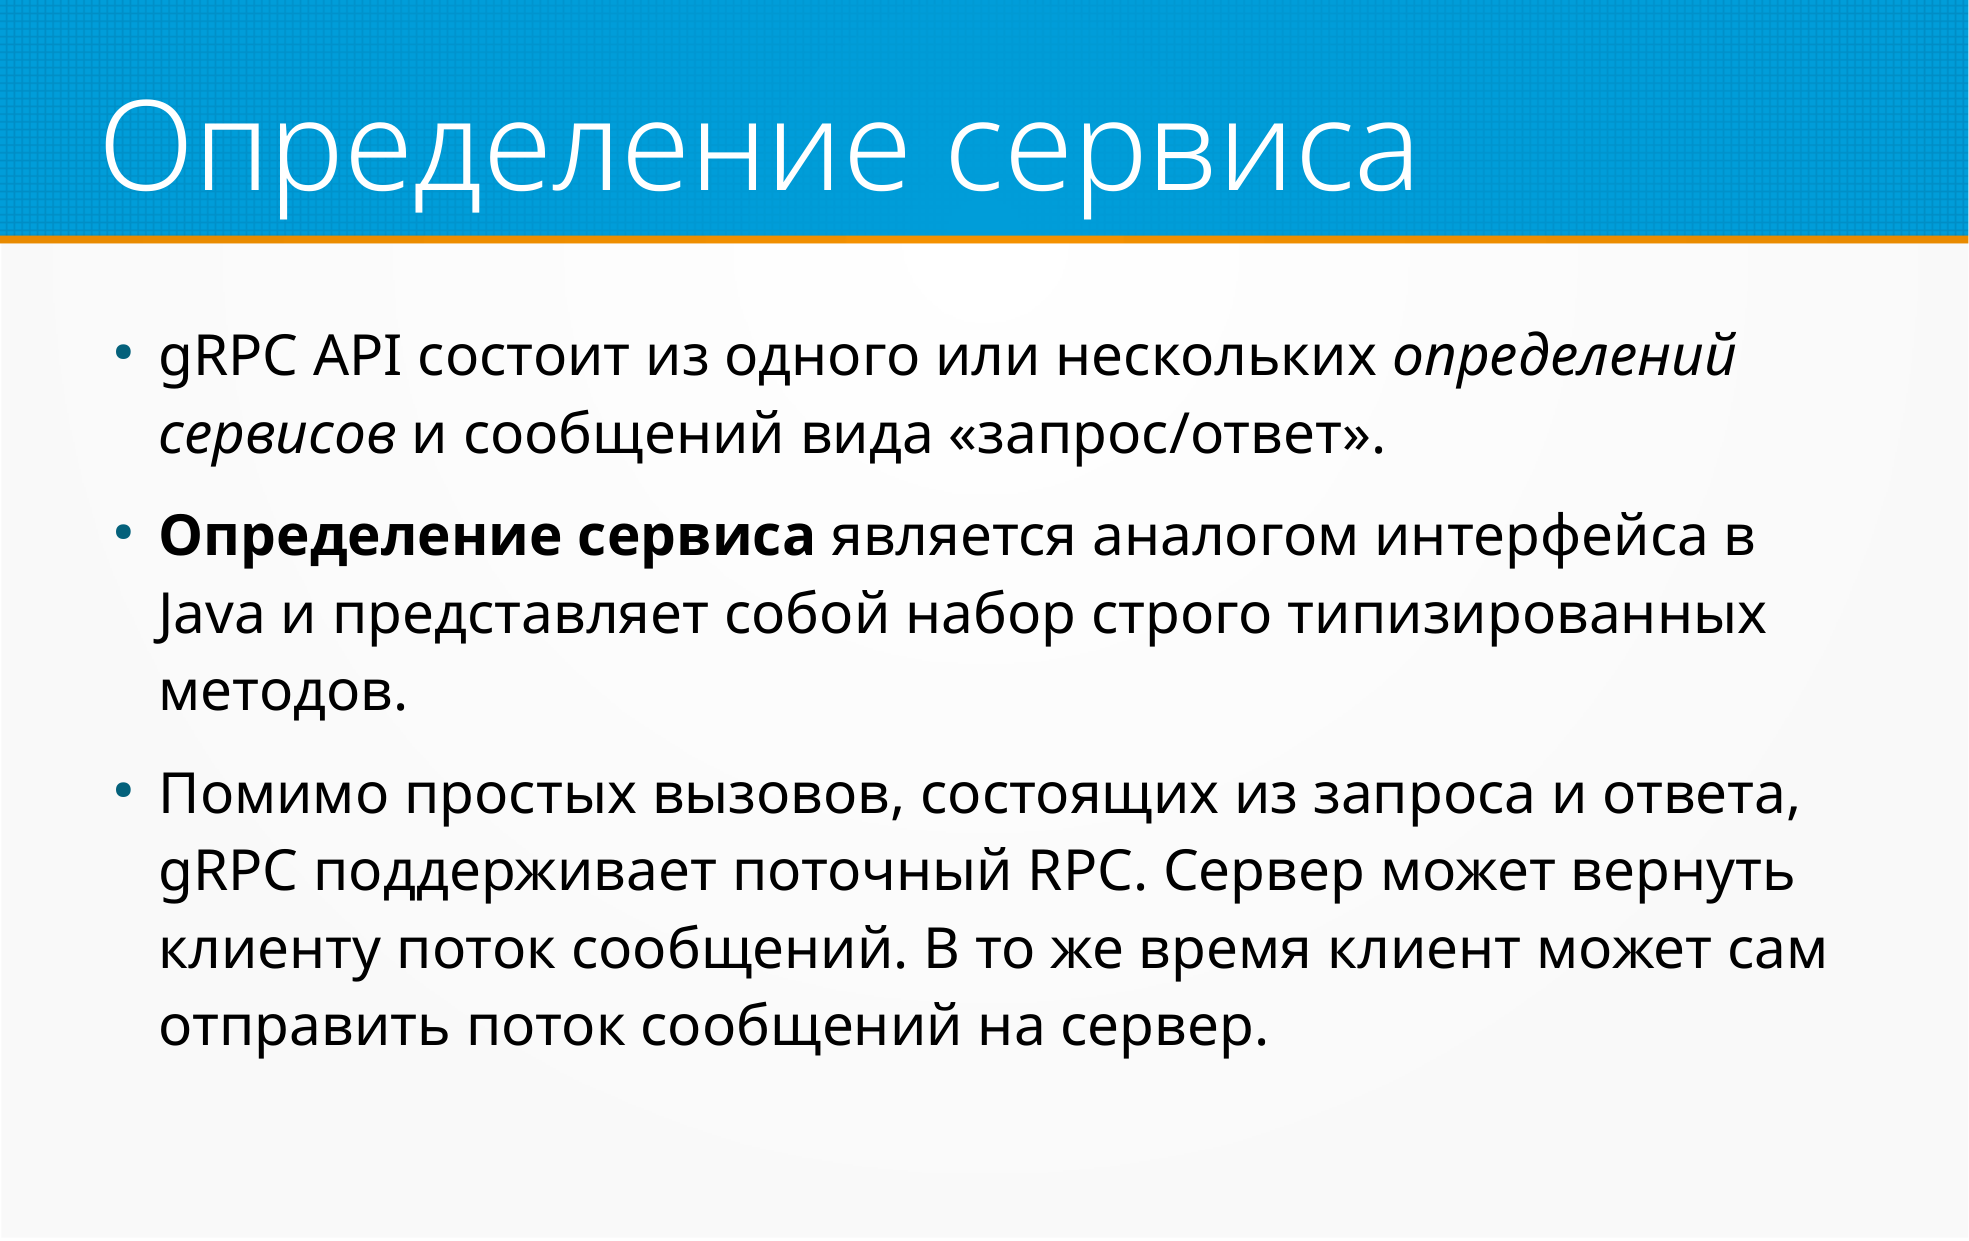

# Определение сервиса
gRPC API состоит из одного или нескольких определений сервисов и сообщений вида «запрос/ответ».
Определение сервиса является аналогом интерфейса в Java и представляет собой набор строго типизированных методов.
Помимо простых вызовов, состоящих из запроса и ответа, gRPC поддерживает поточный RPC. Сервер может вернуть клиенту поток сообщений. В то же время клиент может сам отправить поток сообщений на сервер.